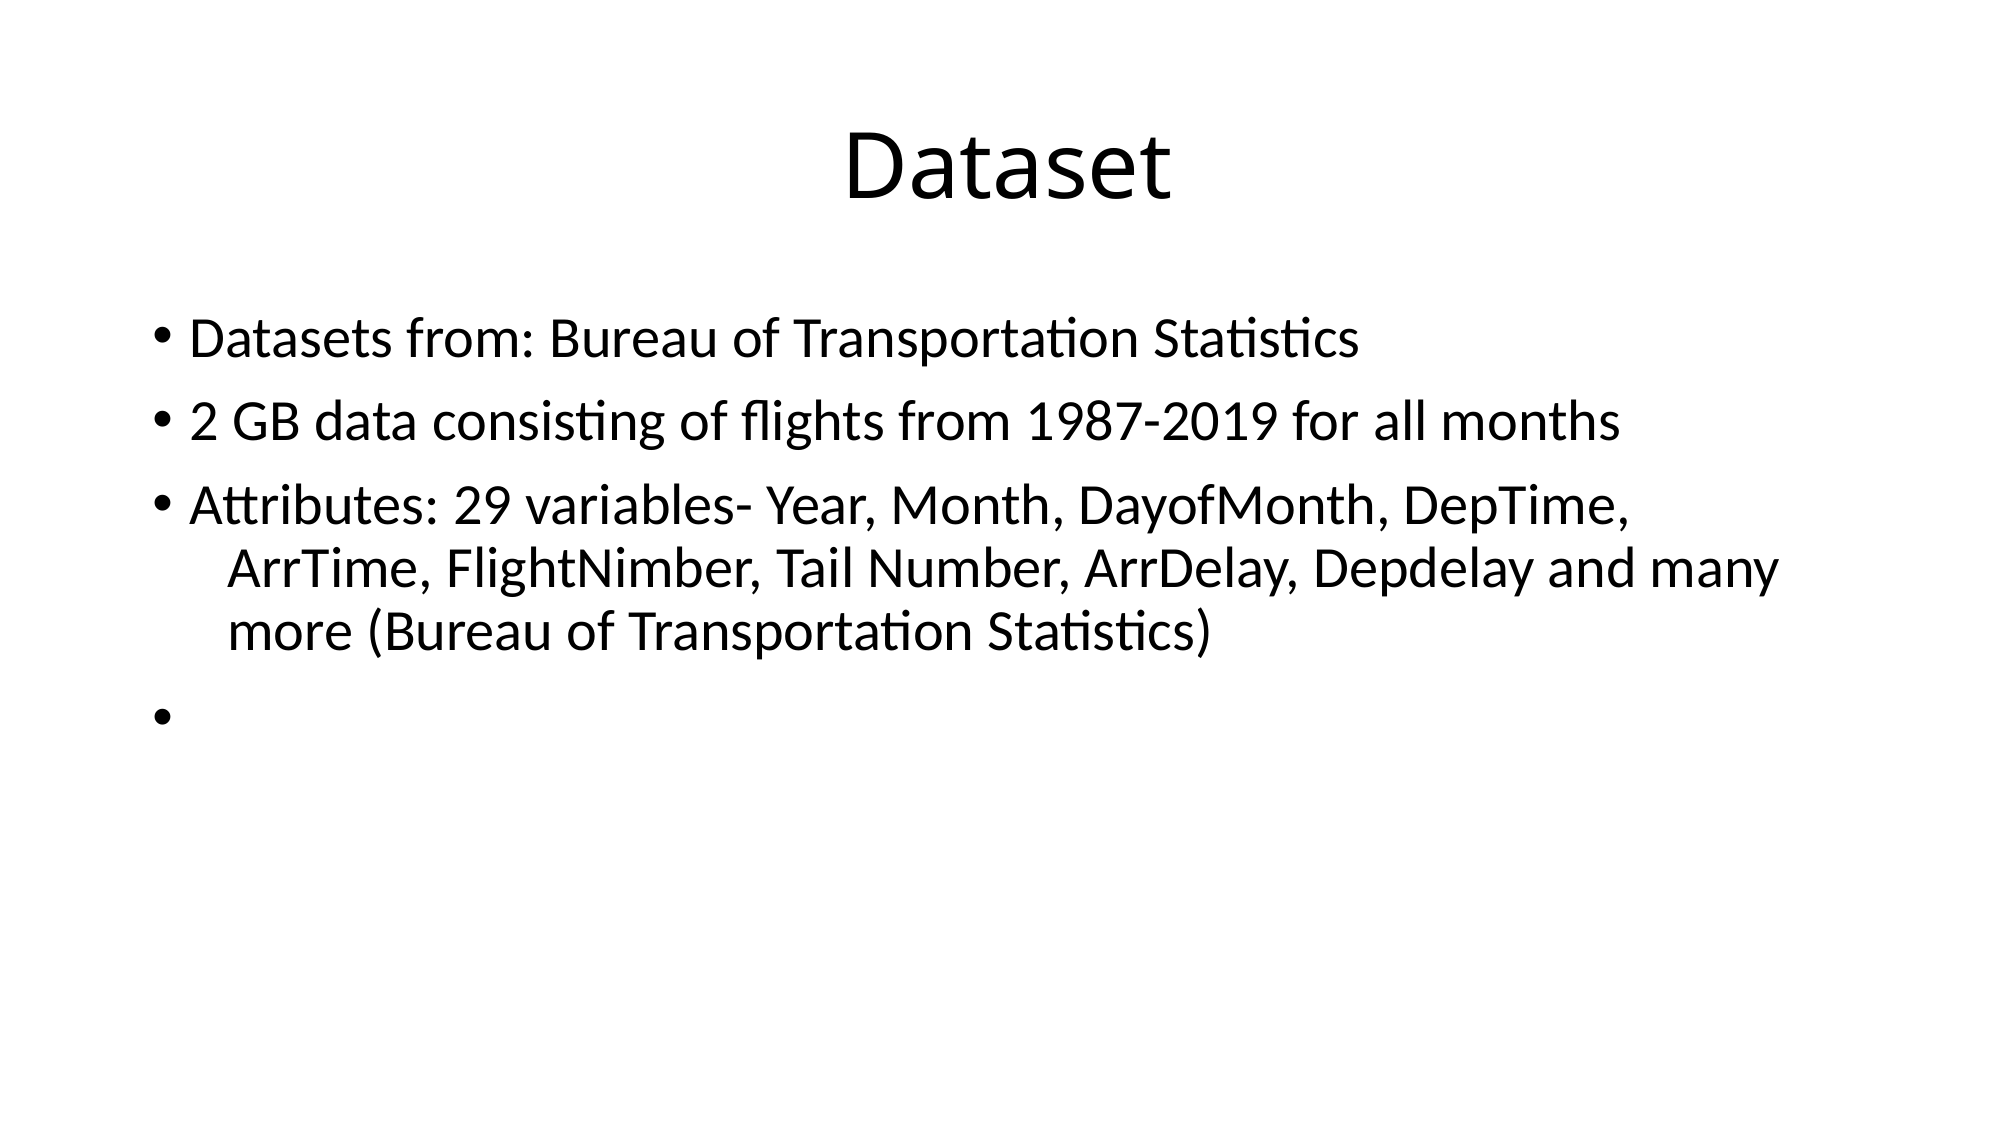

# Dataset
Datasets from: Bureau of Transportation Statistics
2 GB data consisting of flights from 1987-2019 for all months
Attributes: 29 variables- Year, Month, DayofMonth, DepTime, ArrTime, FlightNimber, Tail Number, ArrDelay, Depdelay and many more (Bureau of Transportation Statistics)